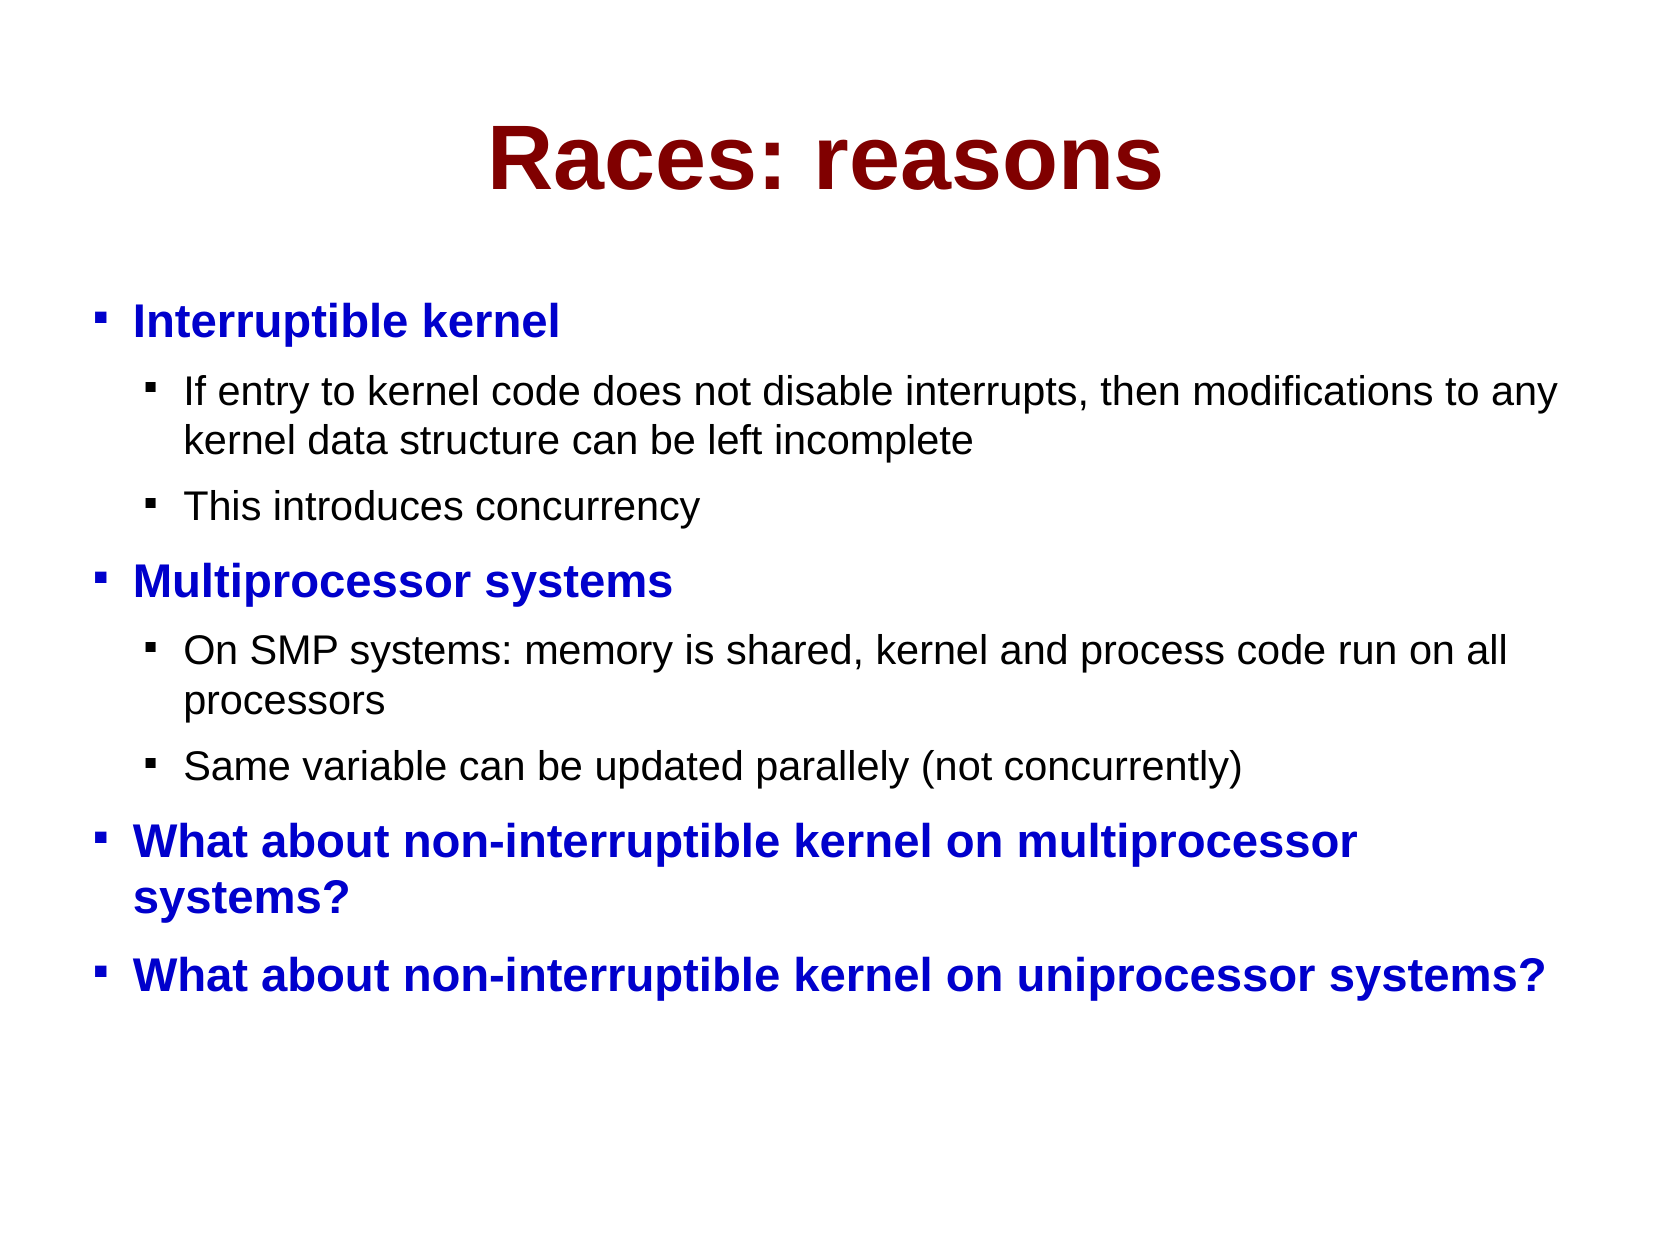

# Races: reasons
Interruptible kernel
If entry to kernel code does not disable interrupts, then modifications to any kernel data structure can be left incomplete
This introduces concurrency
Multiprocessor systems
On SMP systems: memory is shared, kernel and process code run on all processors
Same variable can be updated parallely (not concurrently)
What about non-interruptible kernel on multiprocessor systems?
What about non-interruptible kernel on uniprocessor systems?